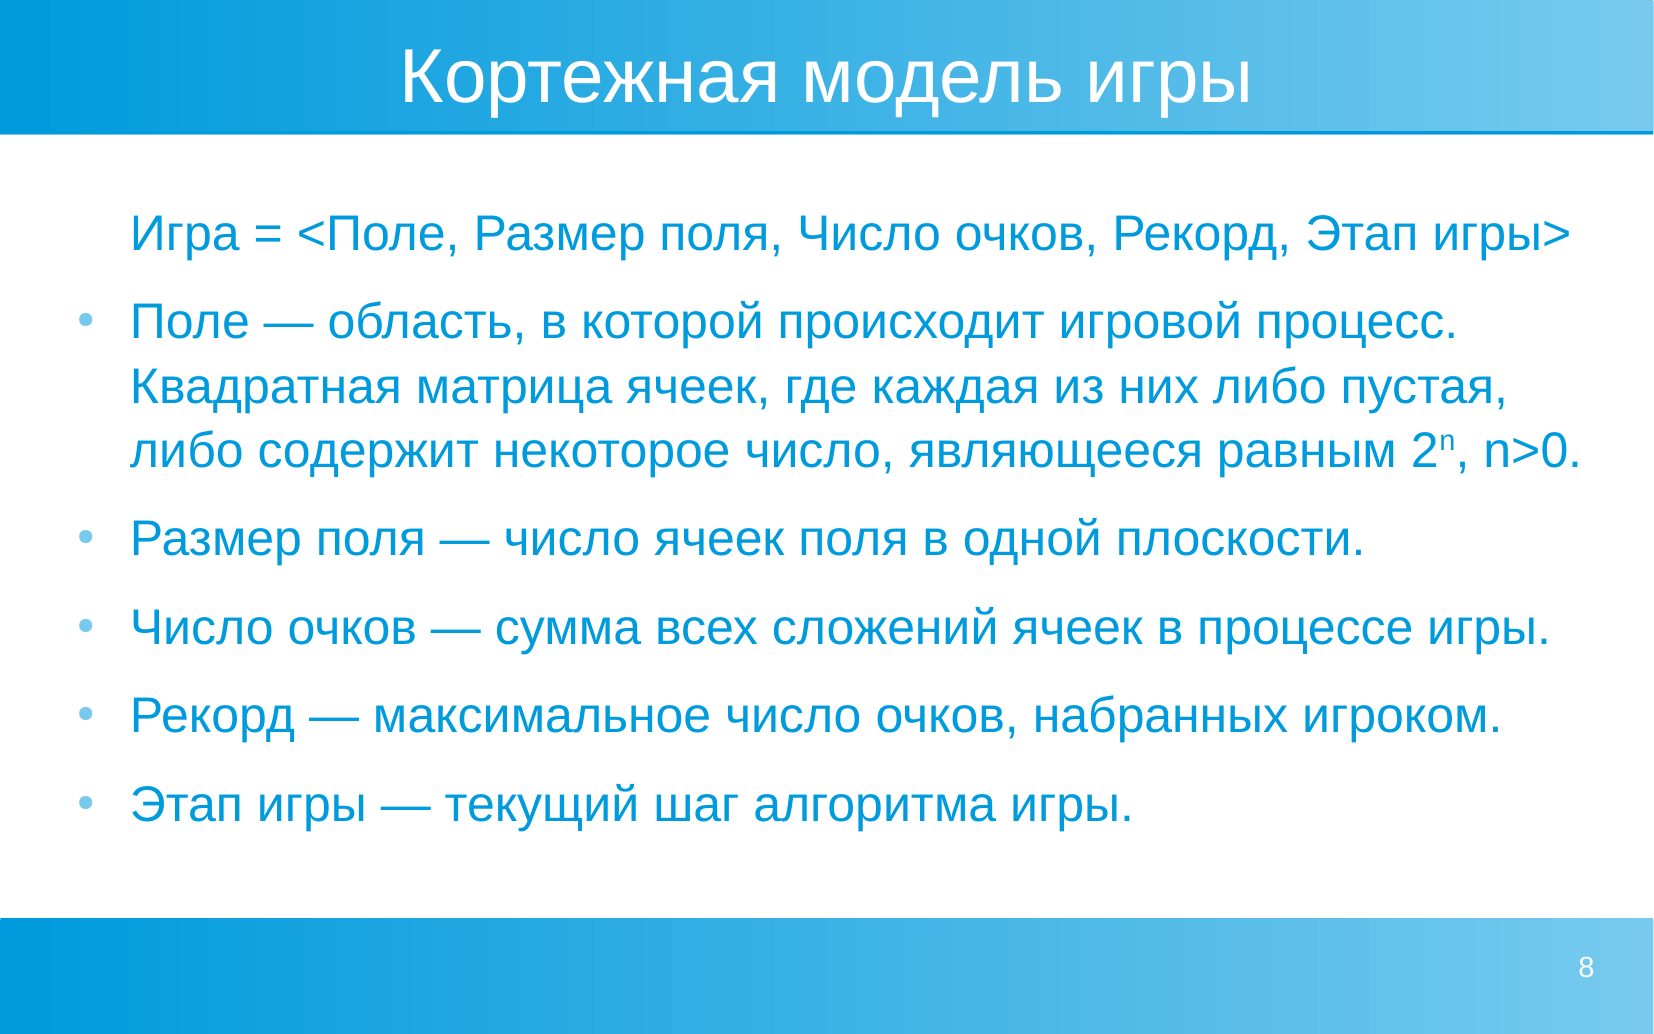

# Кортежная модель игры
Игра = <Поле, Размер поля, Число очков, Рекорд, Этап игры>
Поле — область, в которой происходит игровой процесс. Квадратная матрица ячеек, где каждая из них либо пустая, либо содержит некоторое число, являющееся равным 2n, n>0.
Размер поля — число ячеек поля в одной плоскости.
Число очков — сумма всех сложений ячеек в процессе игры.
Рекорд — максимальное число очков, набранных игроком.
Этап игры — текущий шаг алгоритма игры.
8